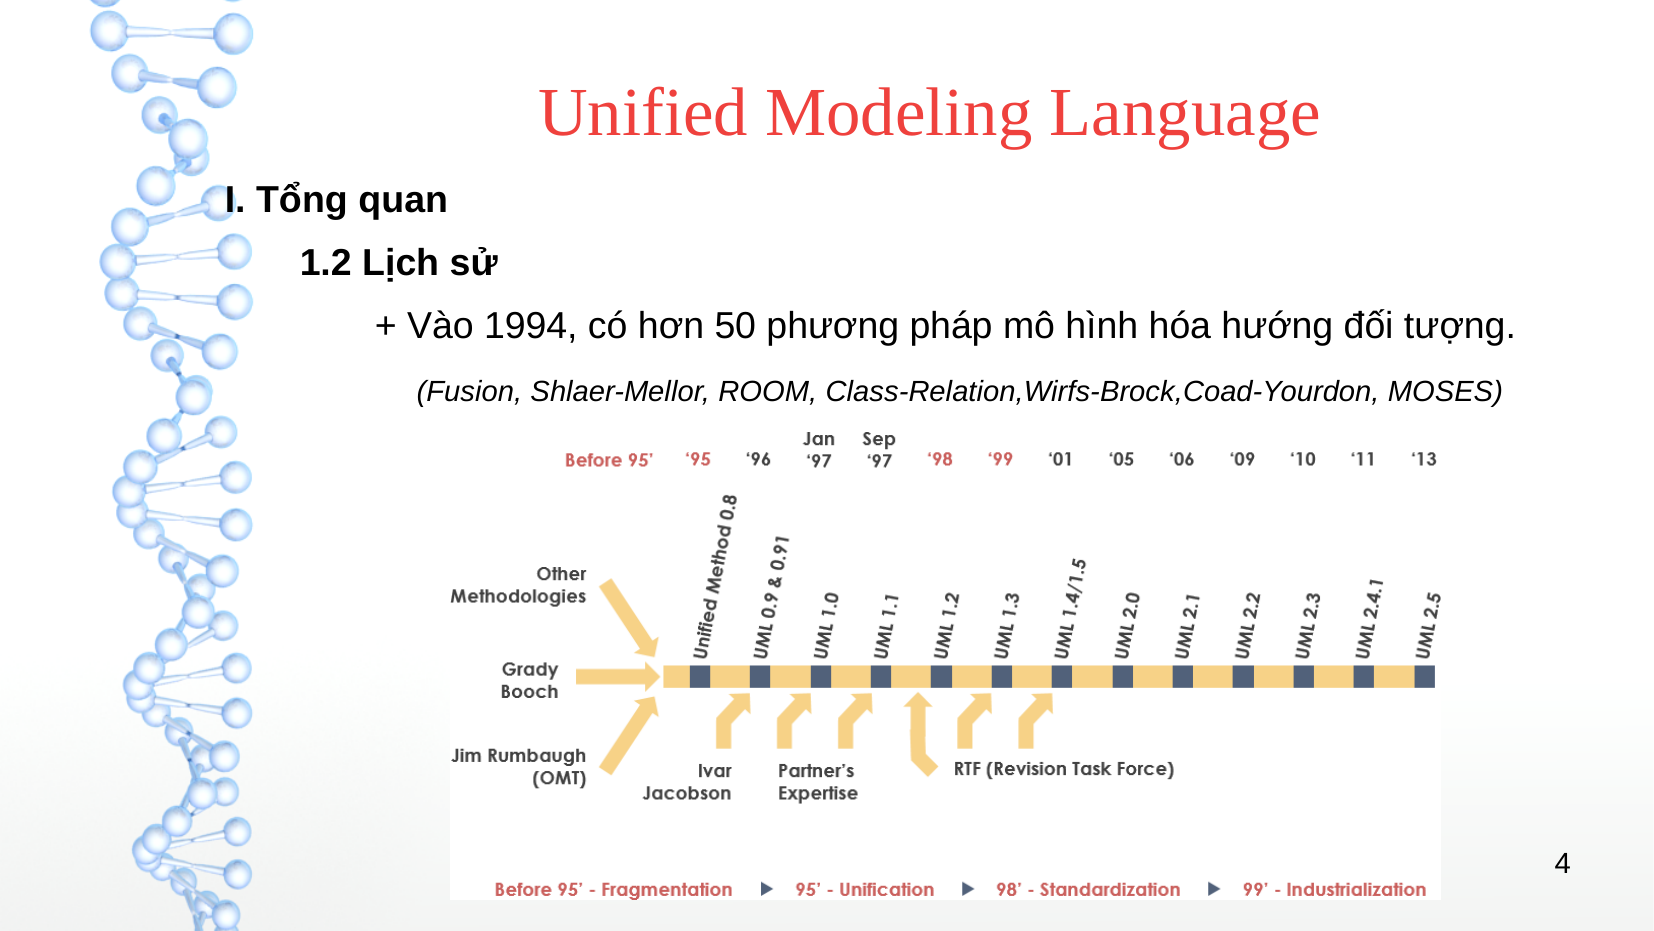

# Unified Modeling Language
I. Tổng quan
	1.2 Lịch sử
		+ Vào 1994, có hơn 50 phương pháp mô hình hóa hướng đối tượng.
		 (Fusion, Shlaer-Mellor, ROOM, Class-Relation,Wirfs-Brock,Coad-Yourdon, MOSES)
4